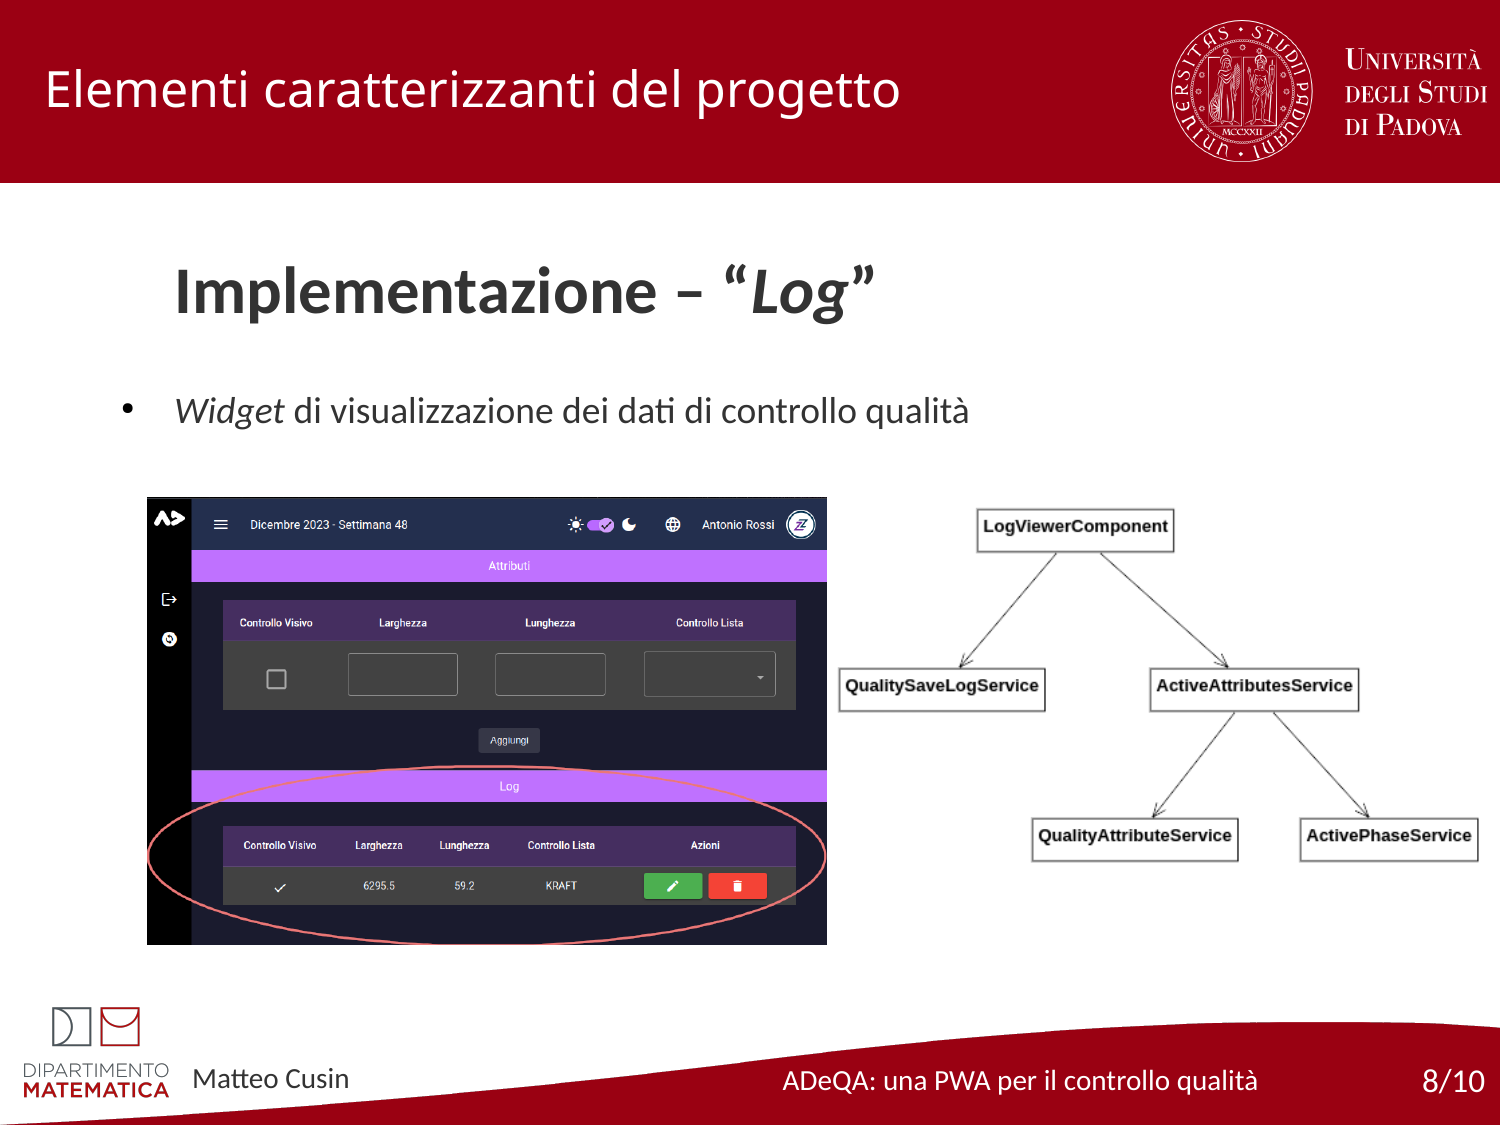

# Elementi caratterizzanti del progetto
Implementazione – “Log”
Widget di visualizzazione dei dati di controllo qualità
Matteo Cusin
ADeQA: una PWA per il controllo qualità
8/10